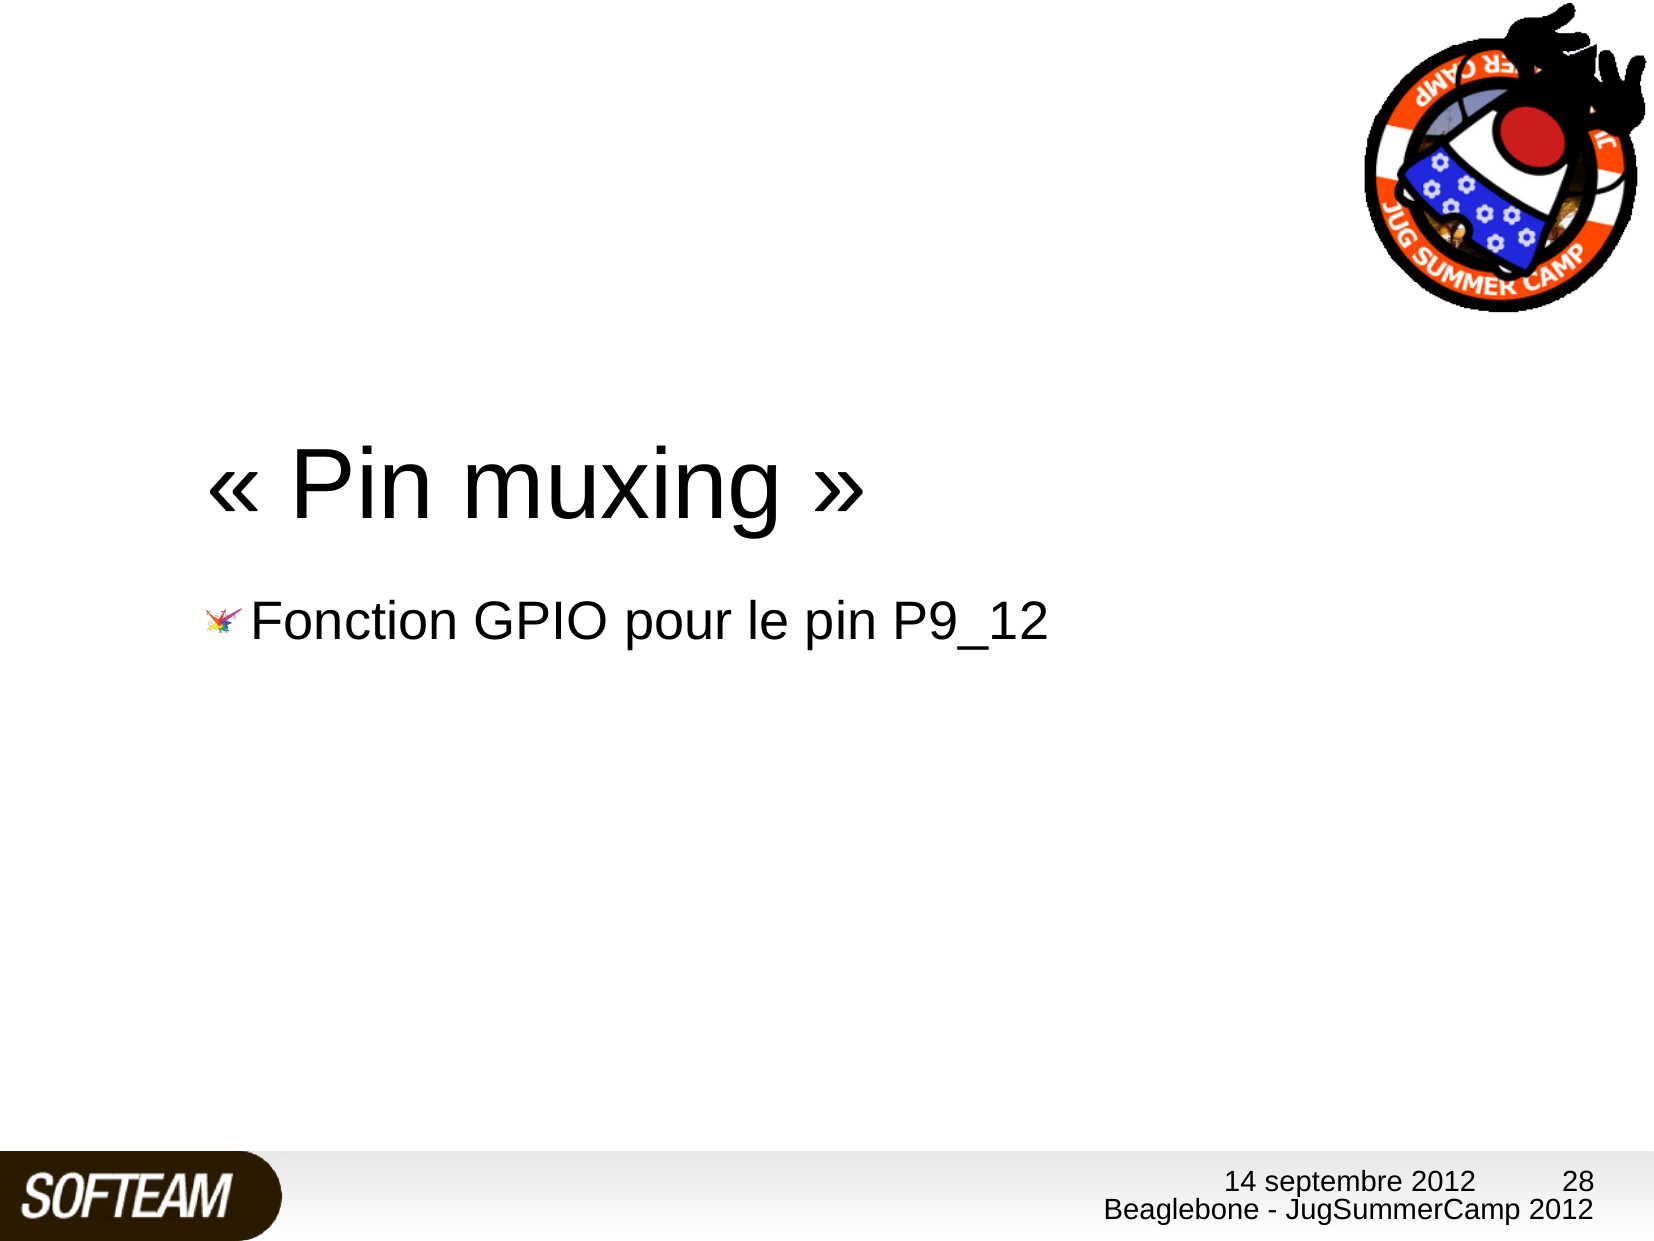

# « Pin muxing »
Fonction GPIO pour le pin P9_12
14 septembre 2012
28
Beaglebone - JugSummerCamp 2012